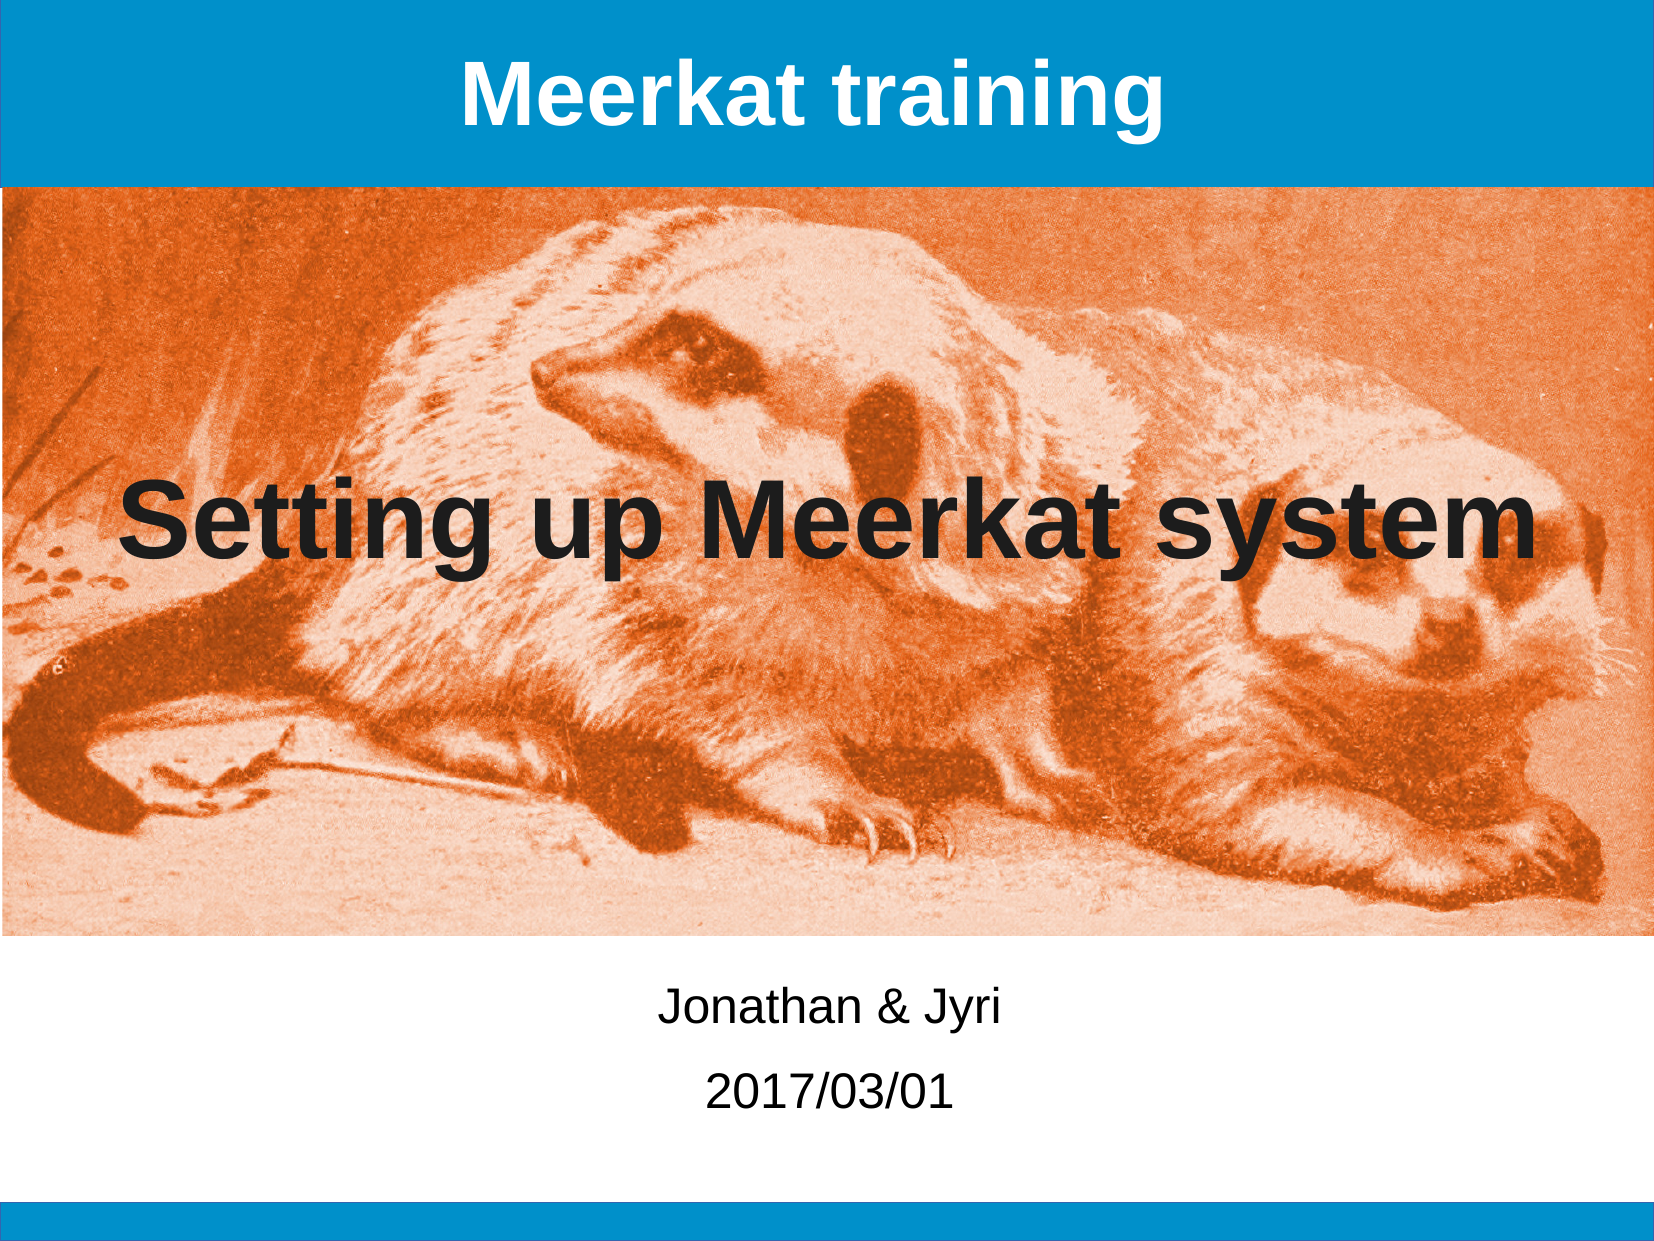

# Meerkat training
Setting up Meerkat system
Jonathan & Jyri
2017/03/01